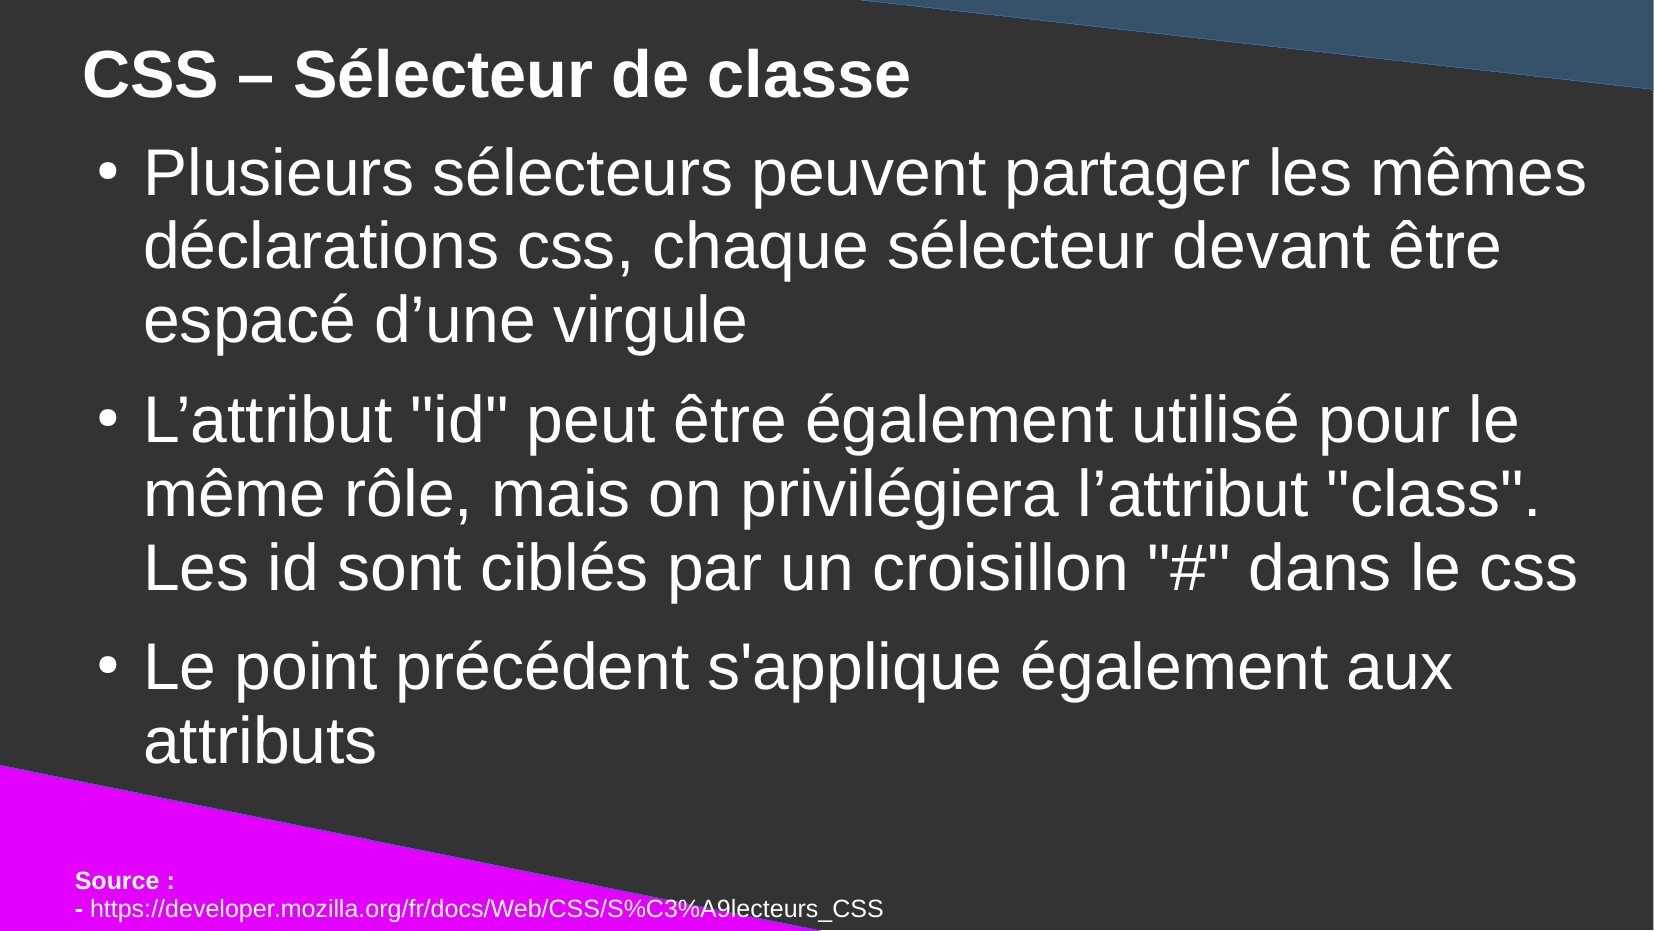

# CSS – Sélecteur de classe
Plusieurs sélecteurs peuvent partager les mêmes déclarations css, chaque sélecteur devant être espacé d’une virgule
L’attribut "id" peut être également utilisé pour le même rôle, mais on privilégiera l’attribut "class". Les id sont ciblés par un croisillon "#" dans le css
Le point précédent s'applique également aux attributs
Source :
- https://developer.mozilla.org/fr/docs/Web/CSS/S%C3%A9lecteurs_CSS